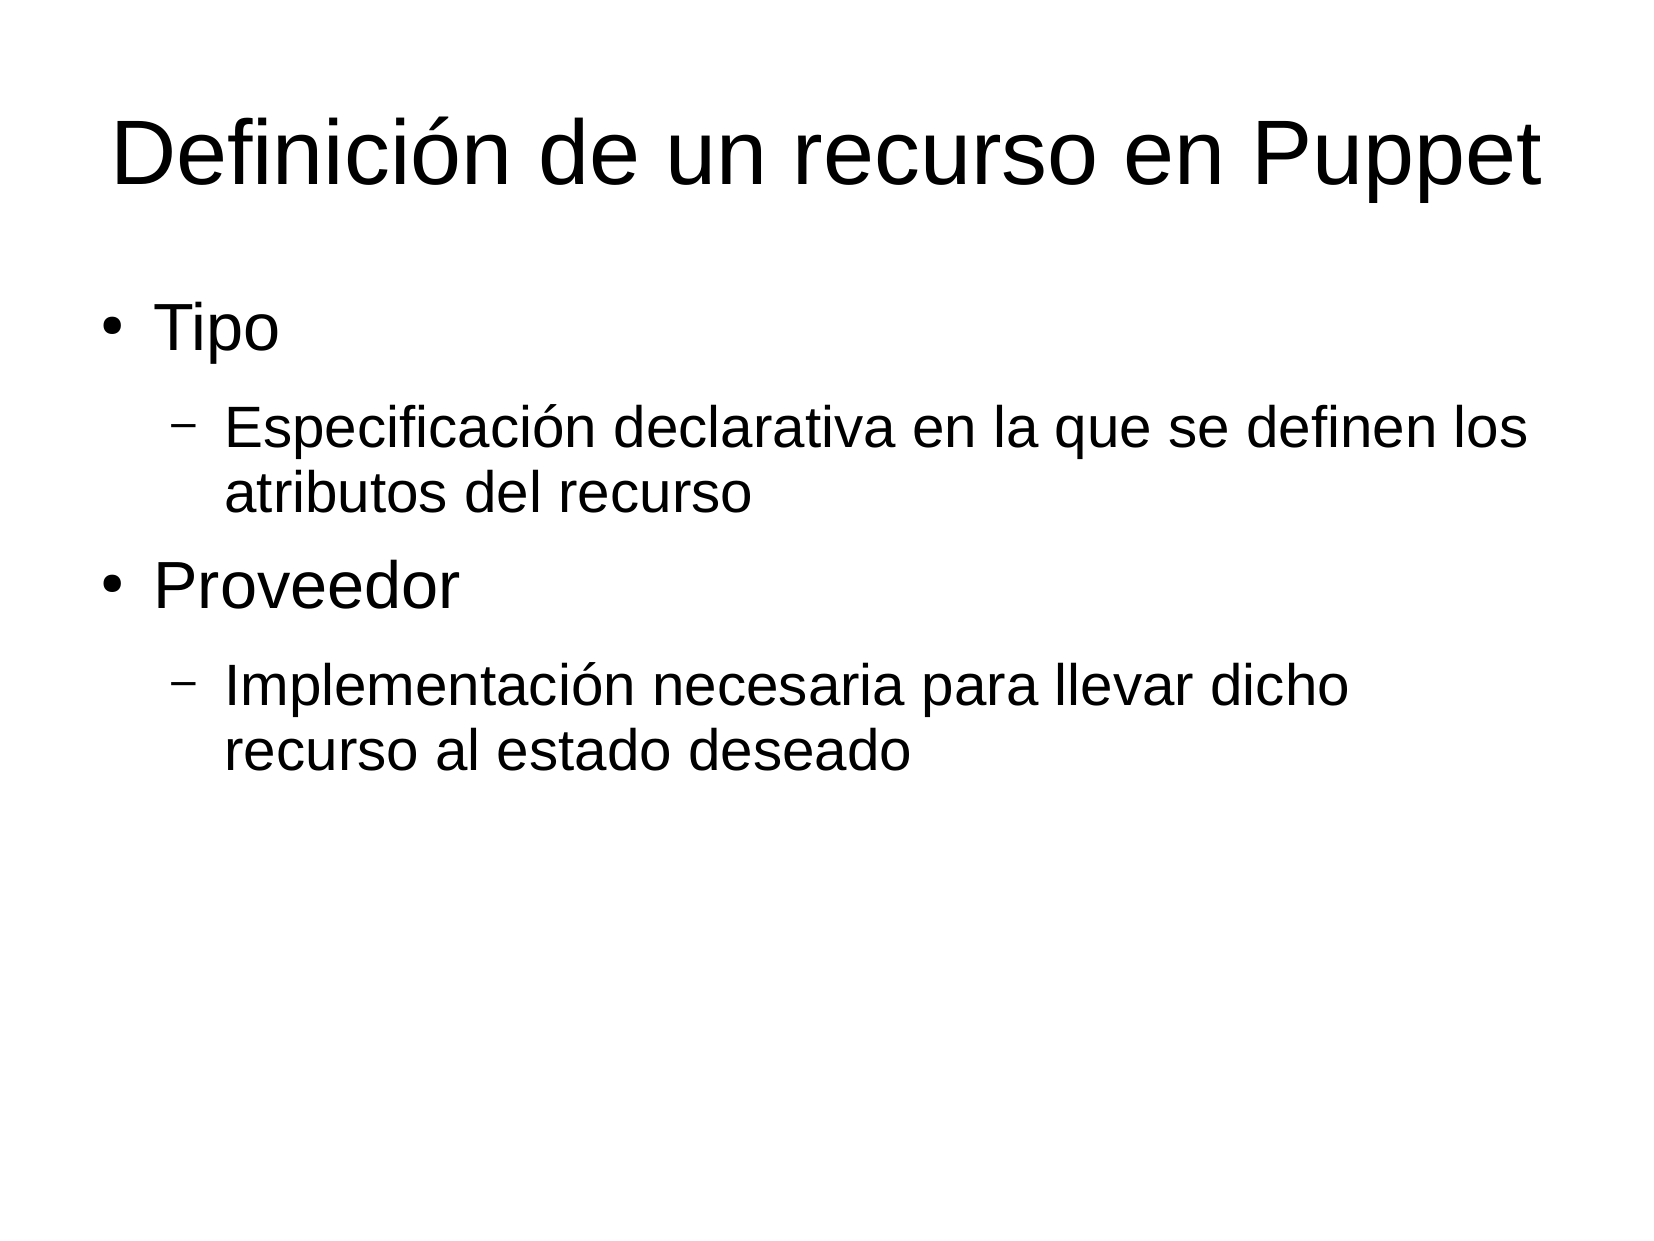

# Definición de un recurso en Puppet
Tipo
Especificación declarativa en la que se definen los atributos del recurso
Proveedor
Implementación necesaria para llevar dicho recurso al estado deseado